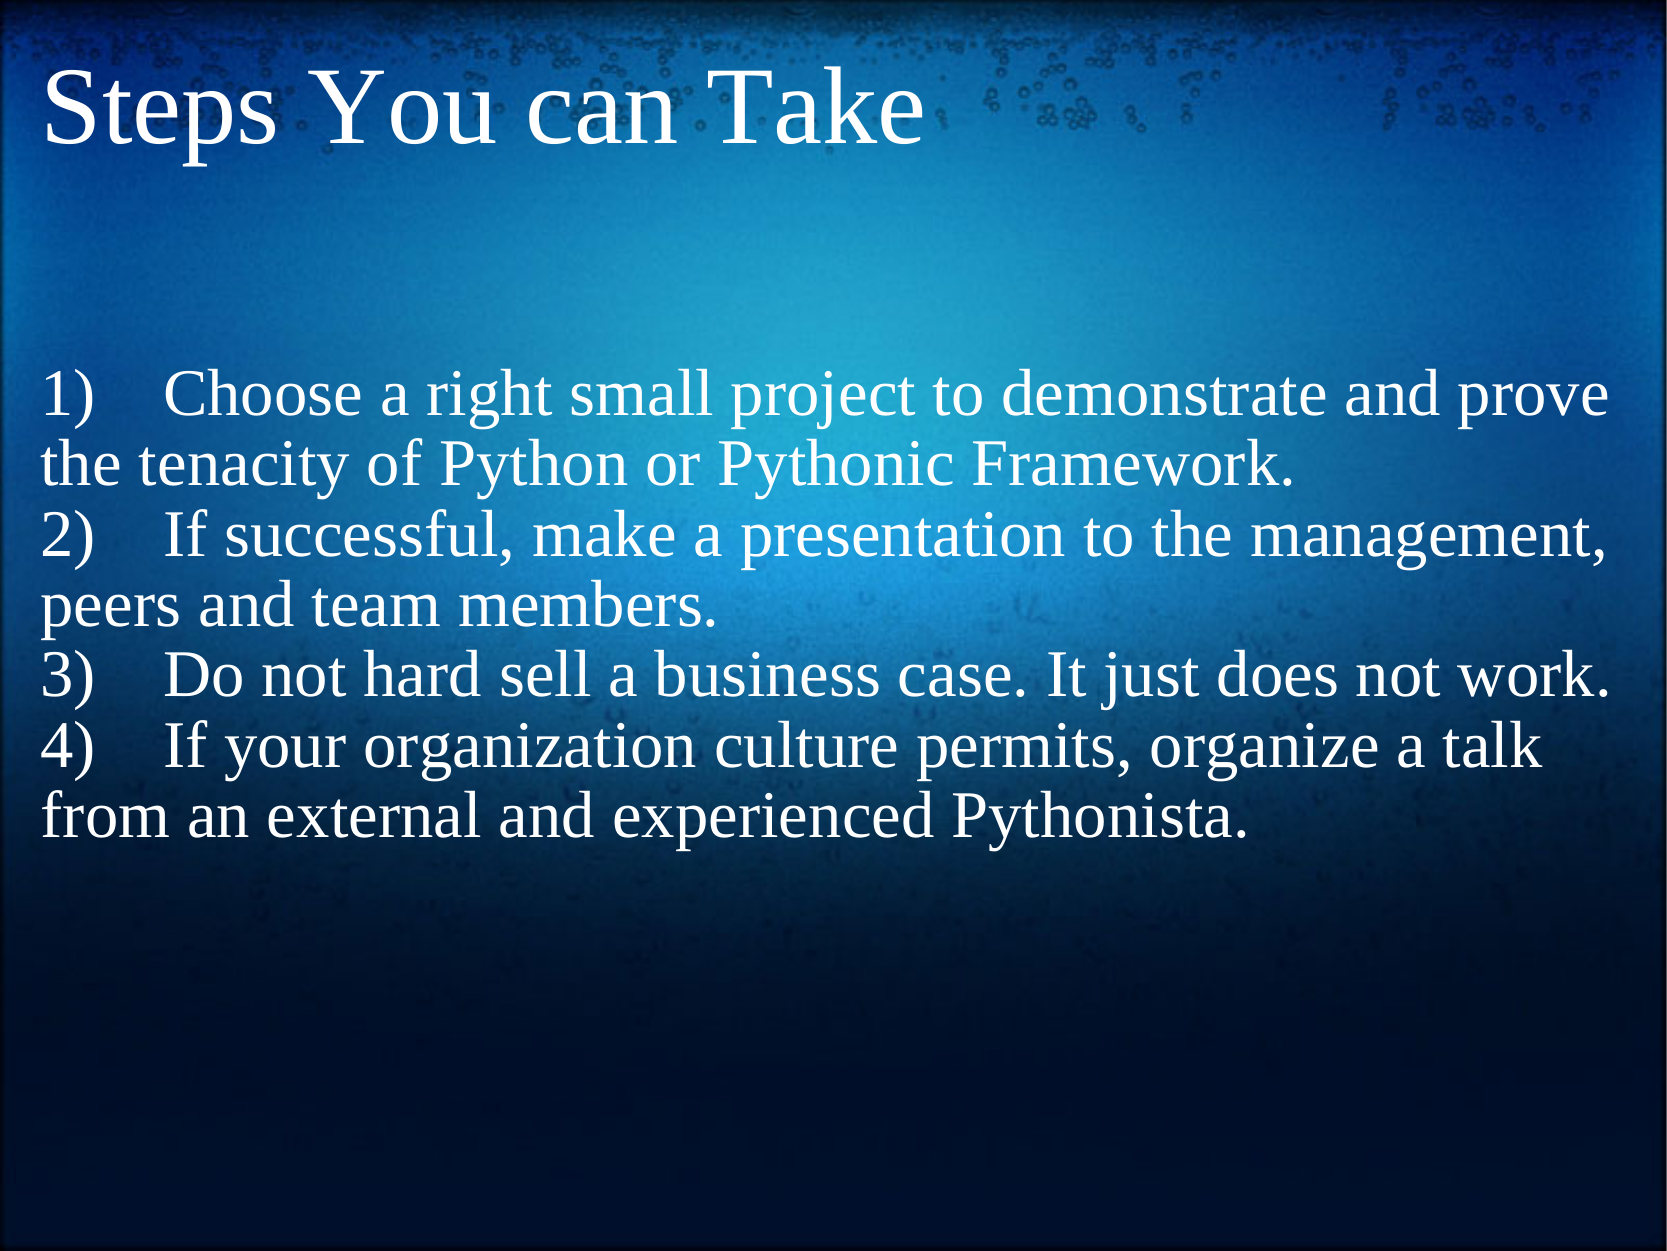

# Steps You can Take
1)    Choose a right small project to demonstrate and prove the tenacity of Python or Pythonic Framework.
2)    If successful, make a presentation to the management, peers and team members.
3)    Do not hard sell a business case. It just does not work.
4)    If your organization culture permits, organize a talk from an external and experienced Pythonista.